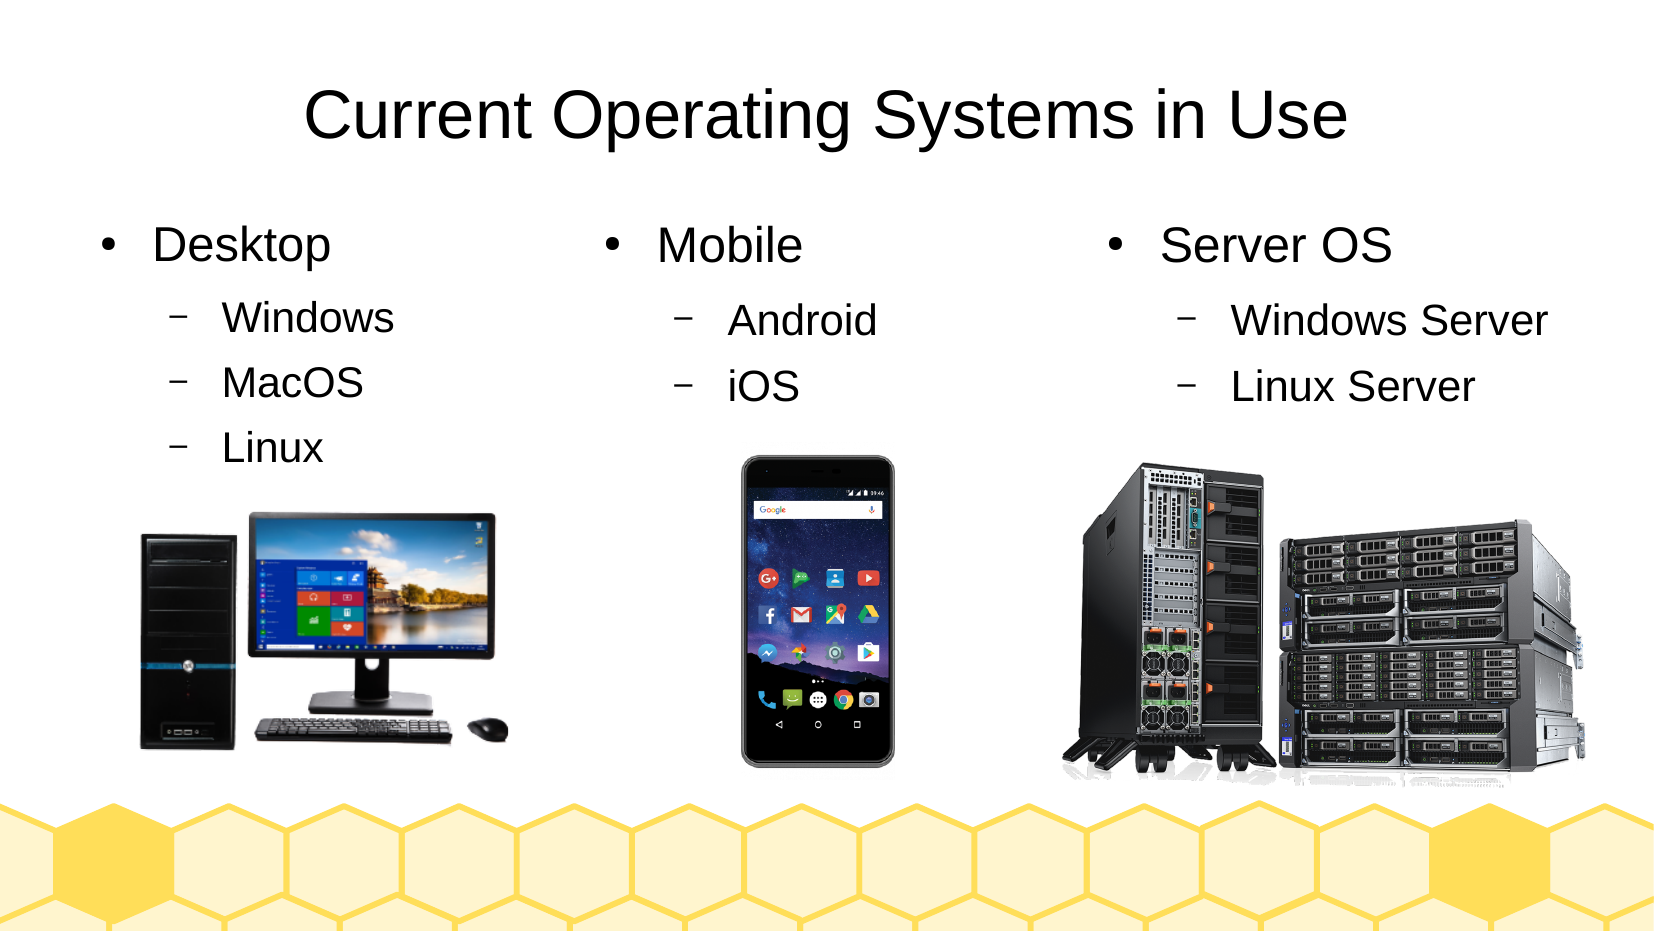

# Current Operating Systems in Use
Desktop
Windows
MacOS
Linux
Mobile
Android
iOS
Server OS
Windows Server
Linux Server